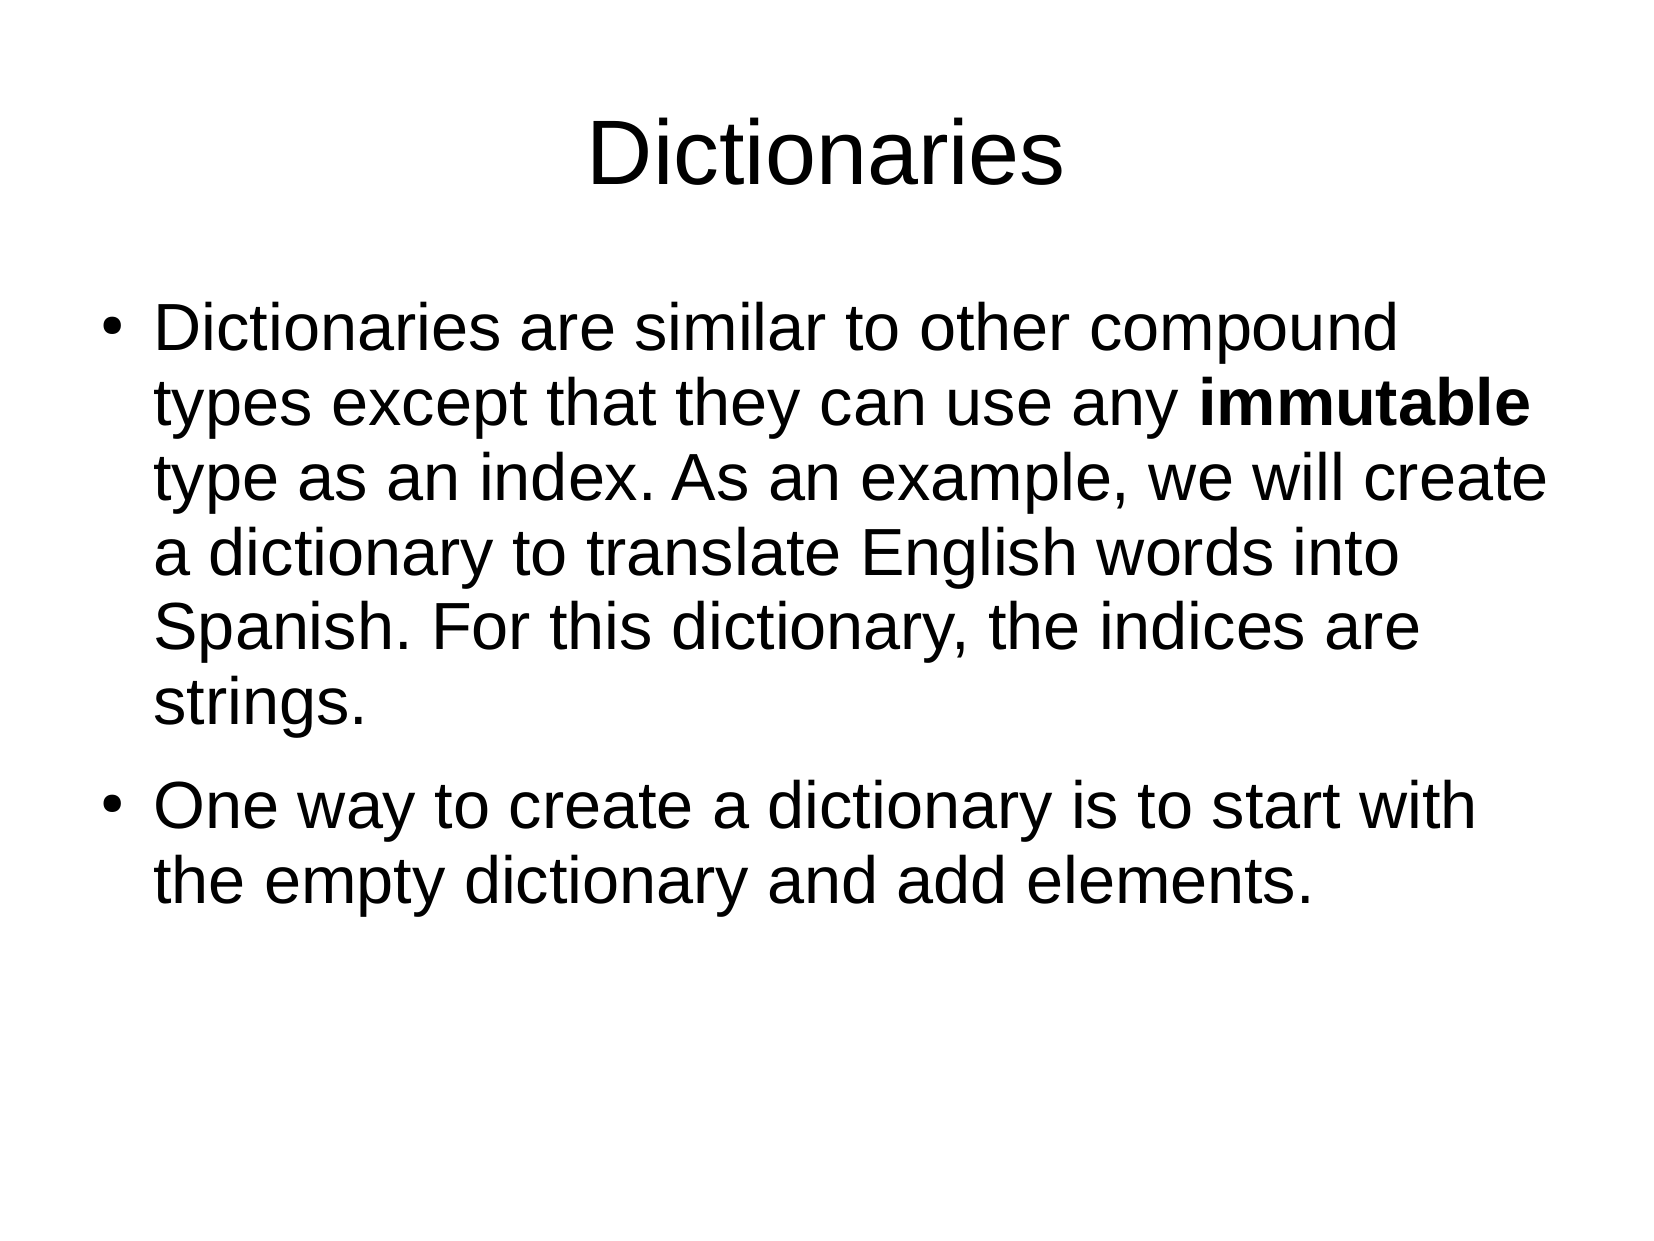

# Dictionaries
Dictionaries are similar to other compound types except that they can use any immutable type as an index. As an example, we will create a dictionary to translate English words into Spanish. For this dictionary, the indices are strings.
One way to create a dictionary is to start with the empty dictionary and add elements.